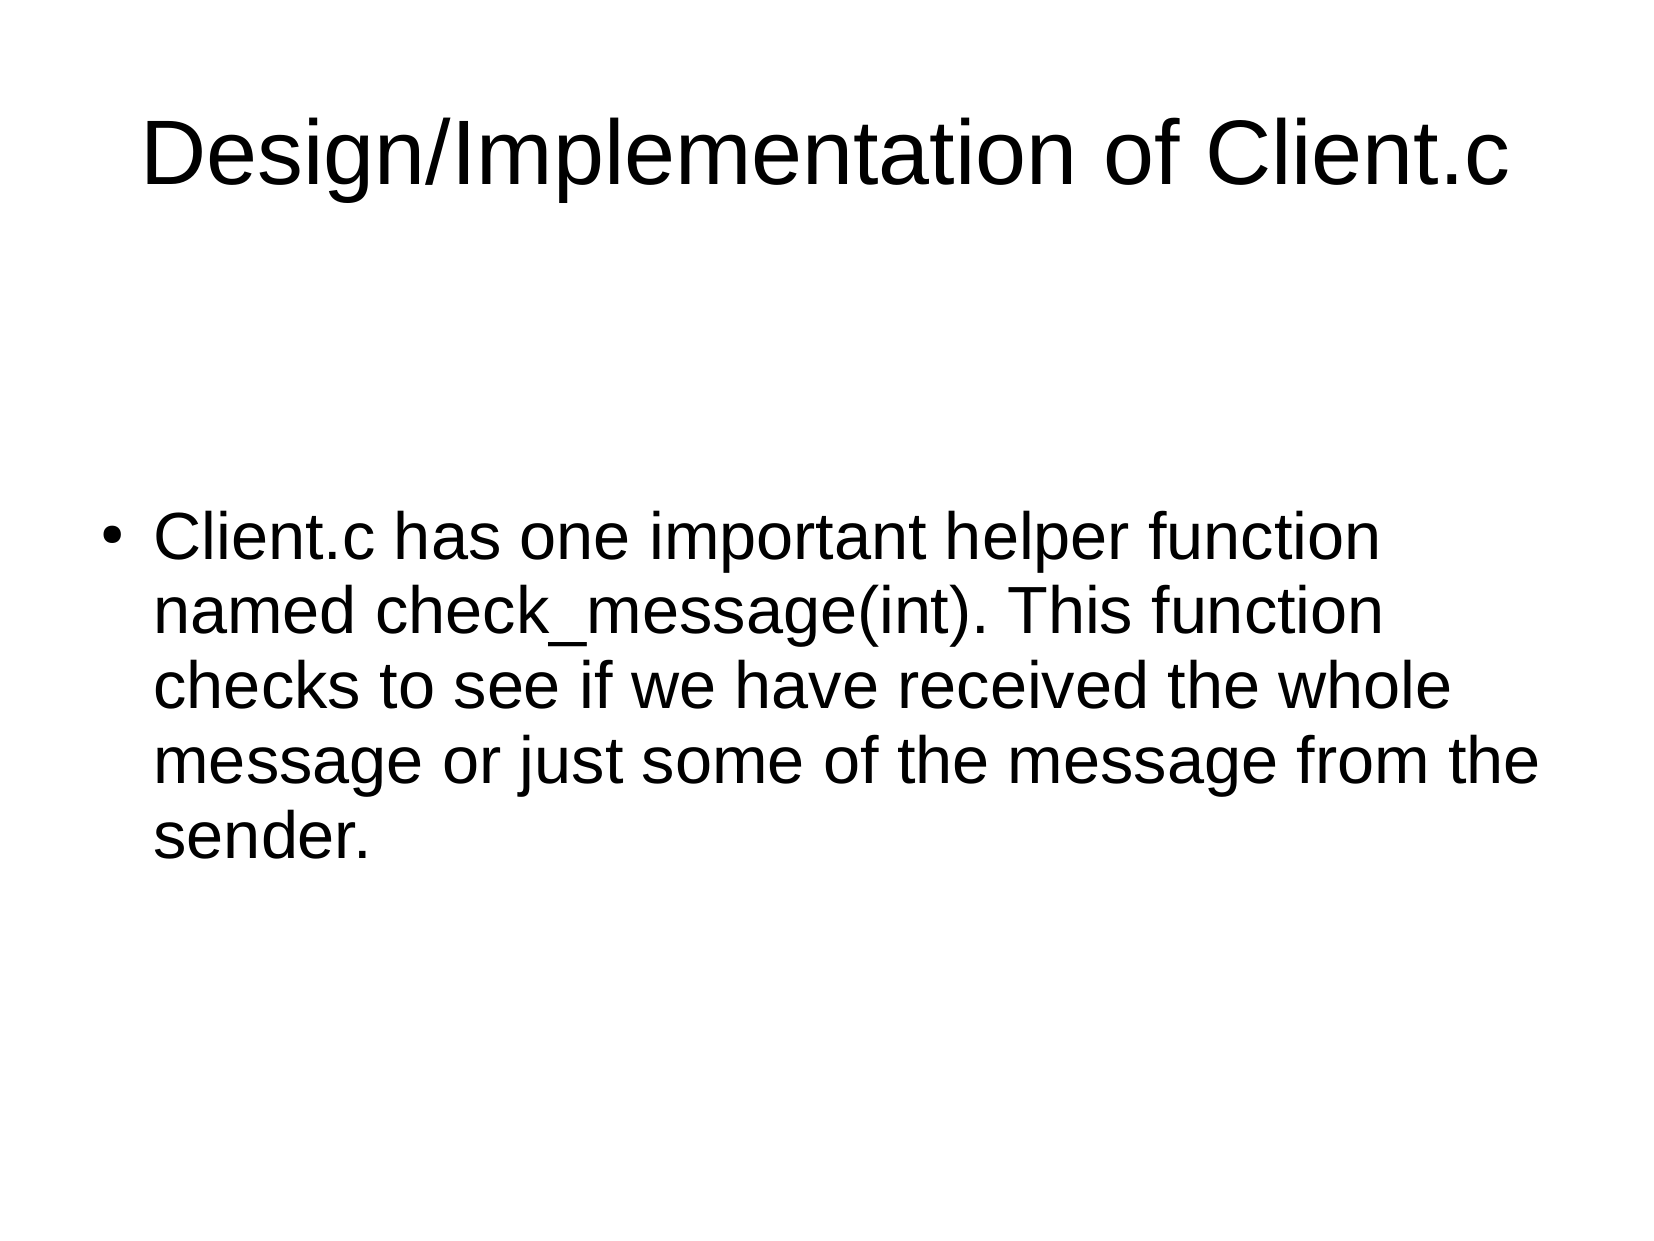

# Design/Implementation of Client.c
Client.c has one important helper function named check_message(int). This function checks to see if we have received the whole message or just some of the message from the sender.